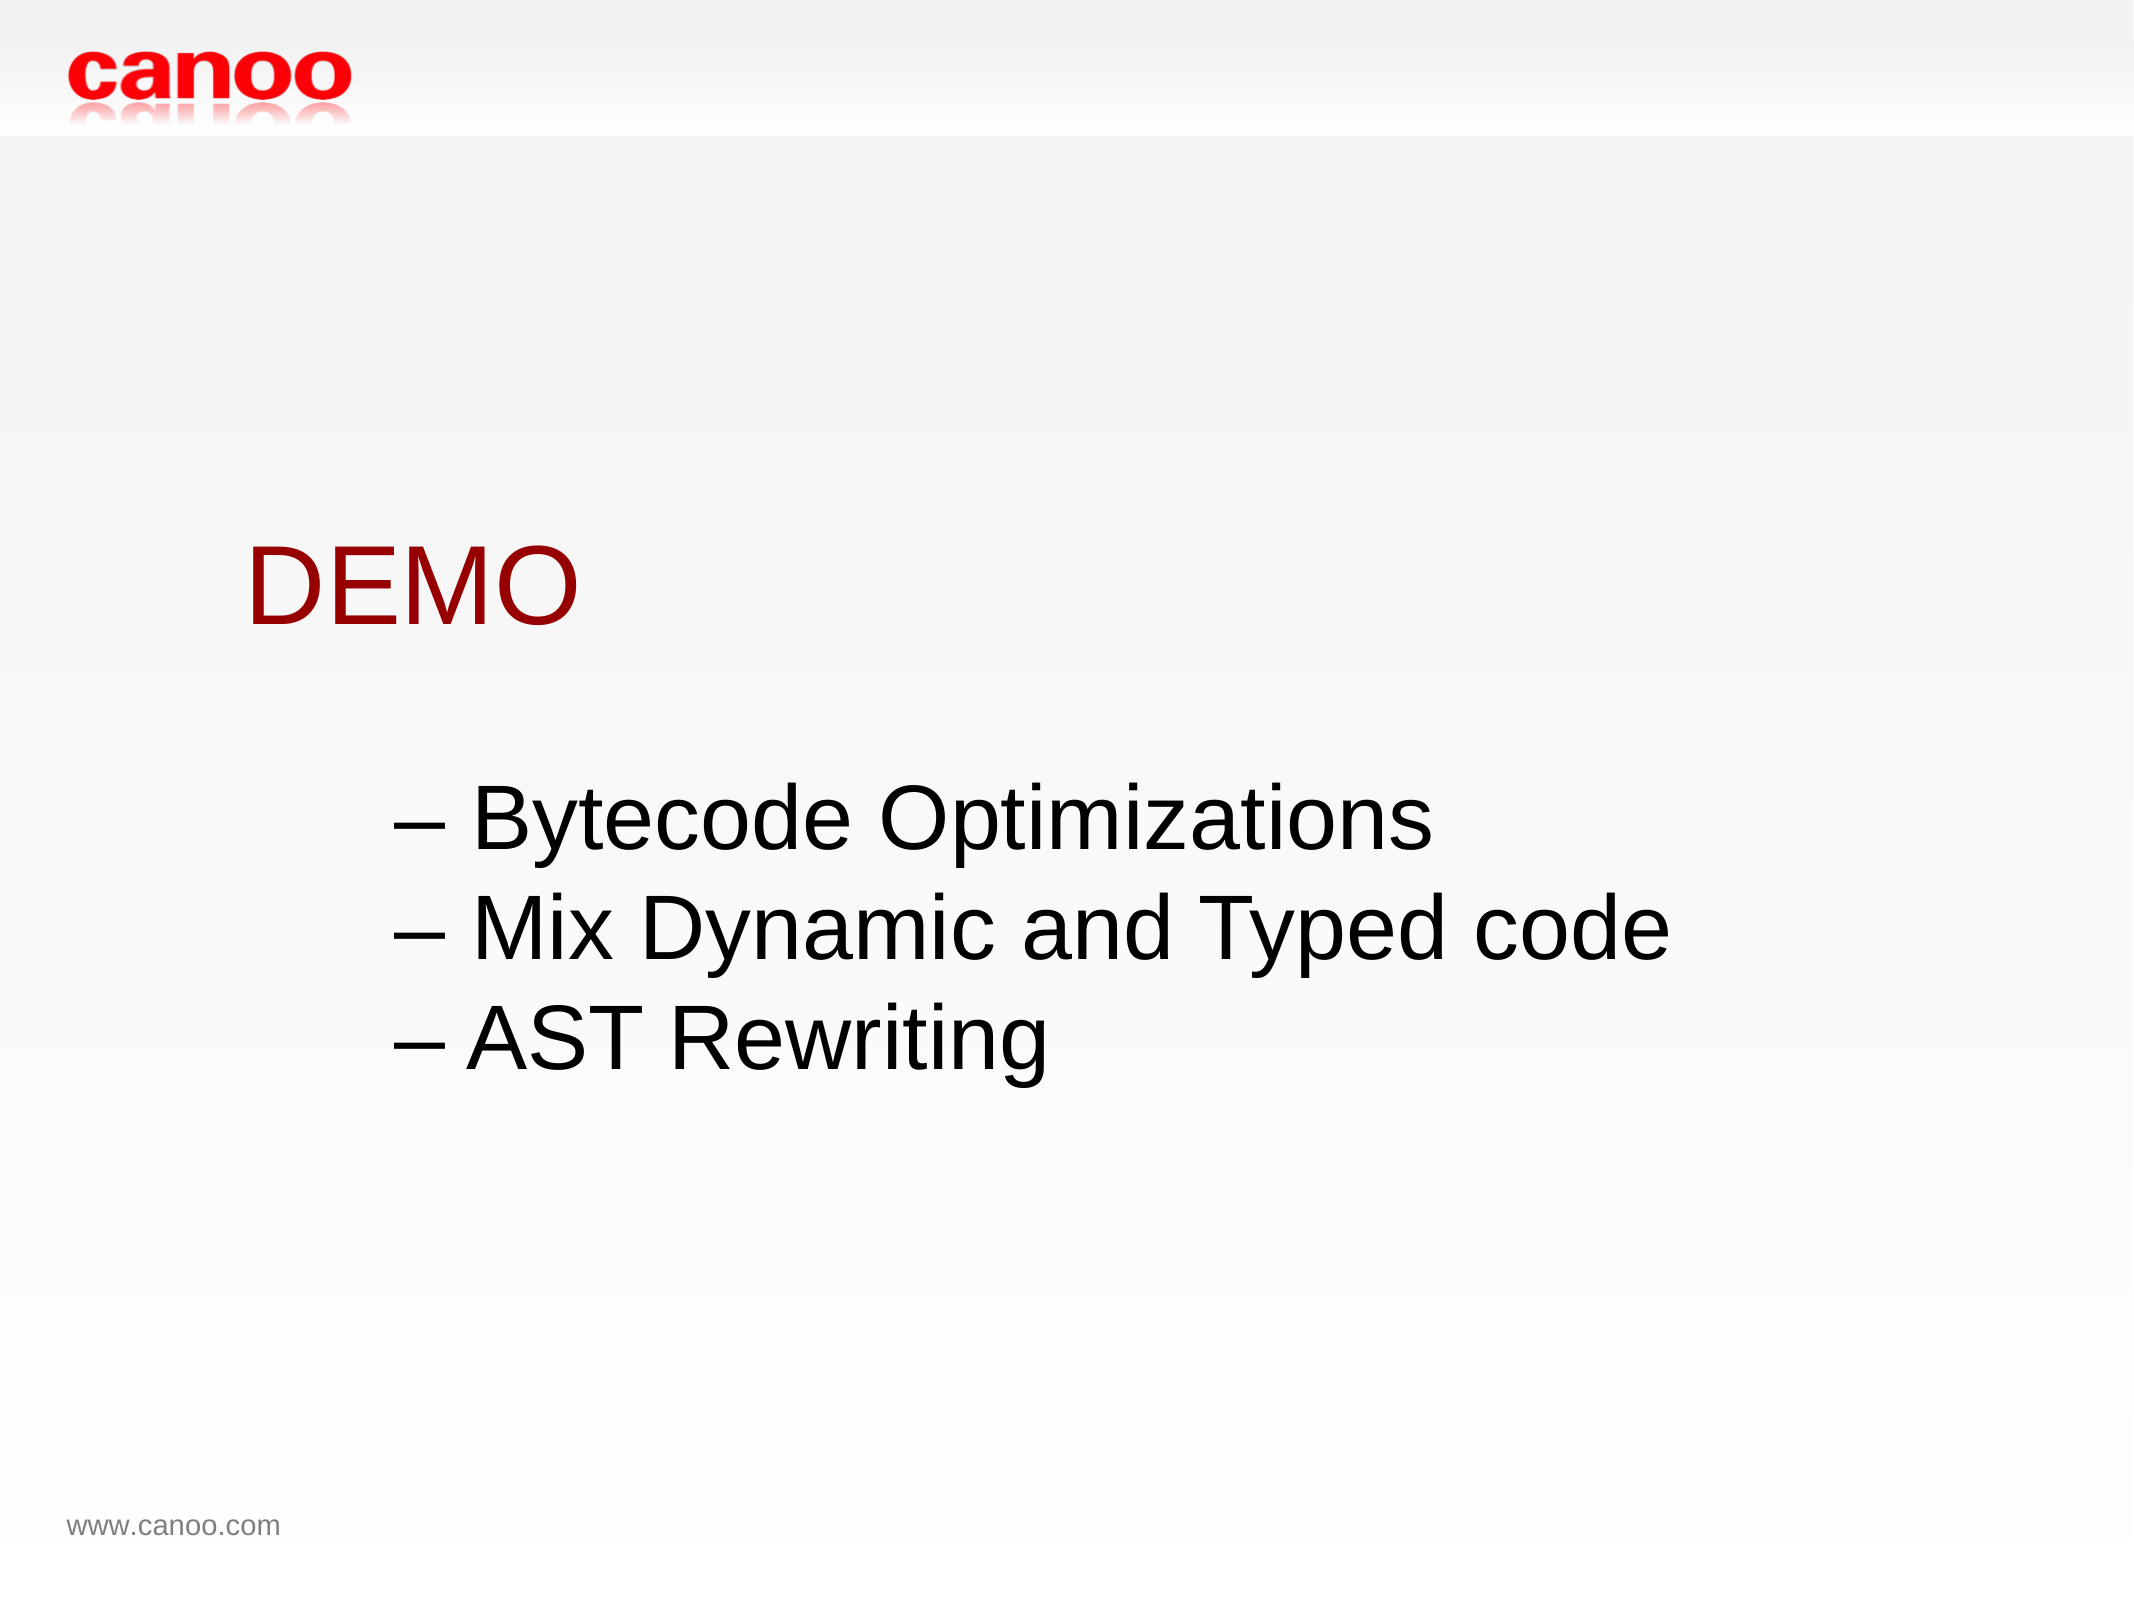

# DEMO – Bytecode Optimizations – Mix Dynamic and Typed code – AST Rewriting